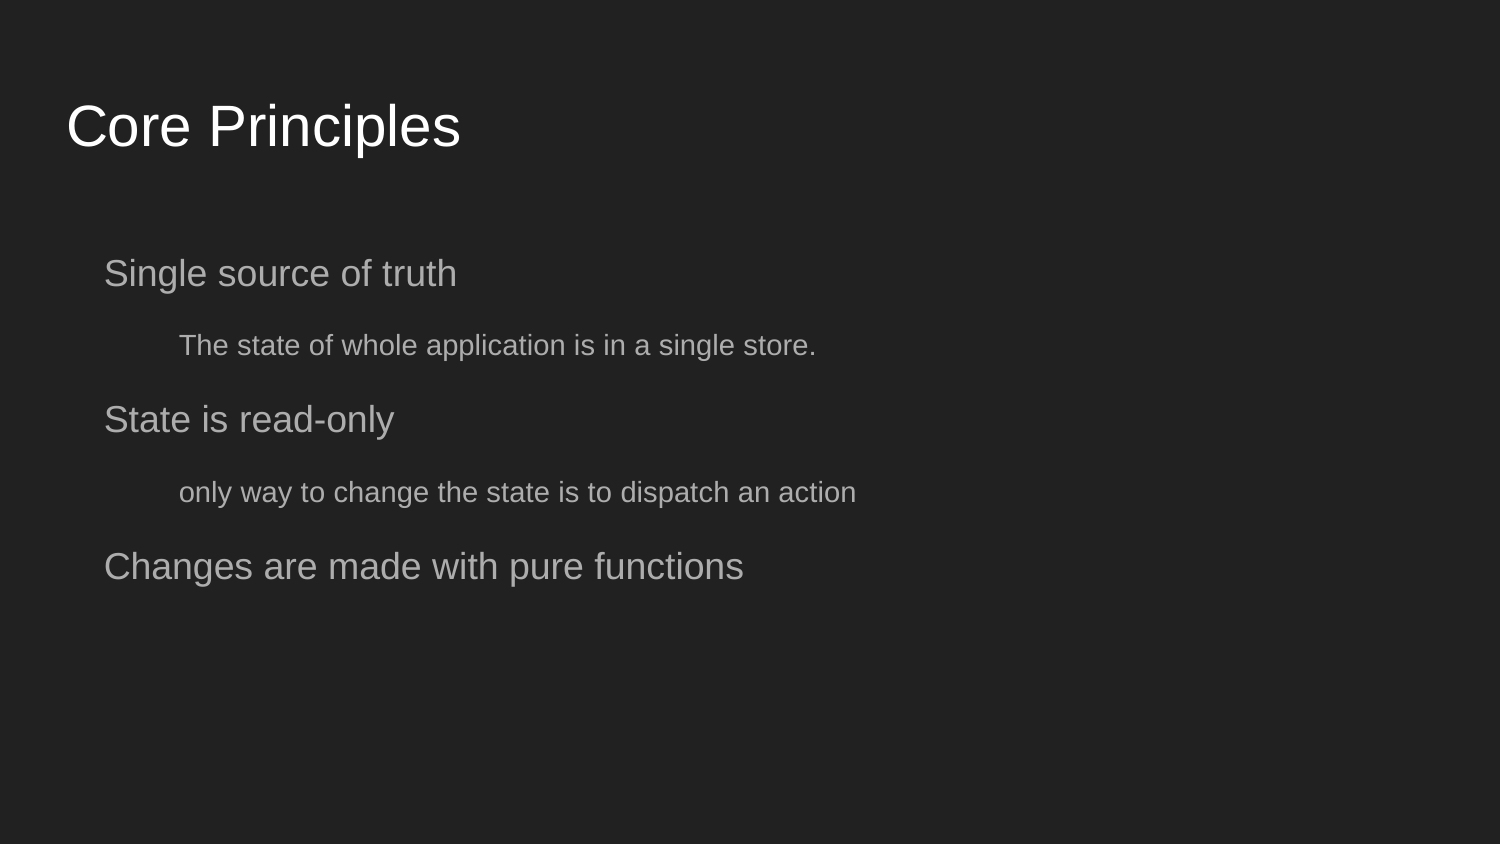

# Core Principles
Single source of truth
The state of whole application is in a single store.
State is read-only
only way to change the state is to dispatch an action
Changes are made with pure functions